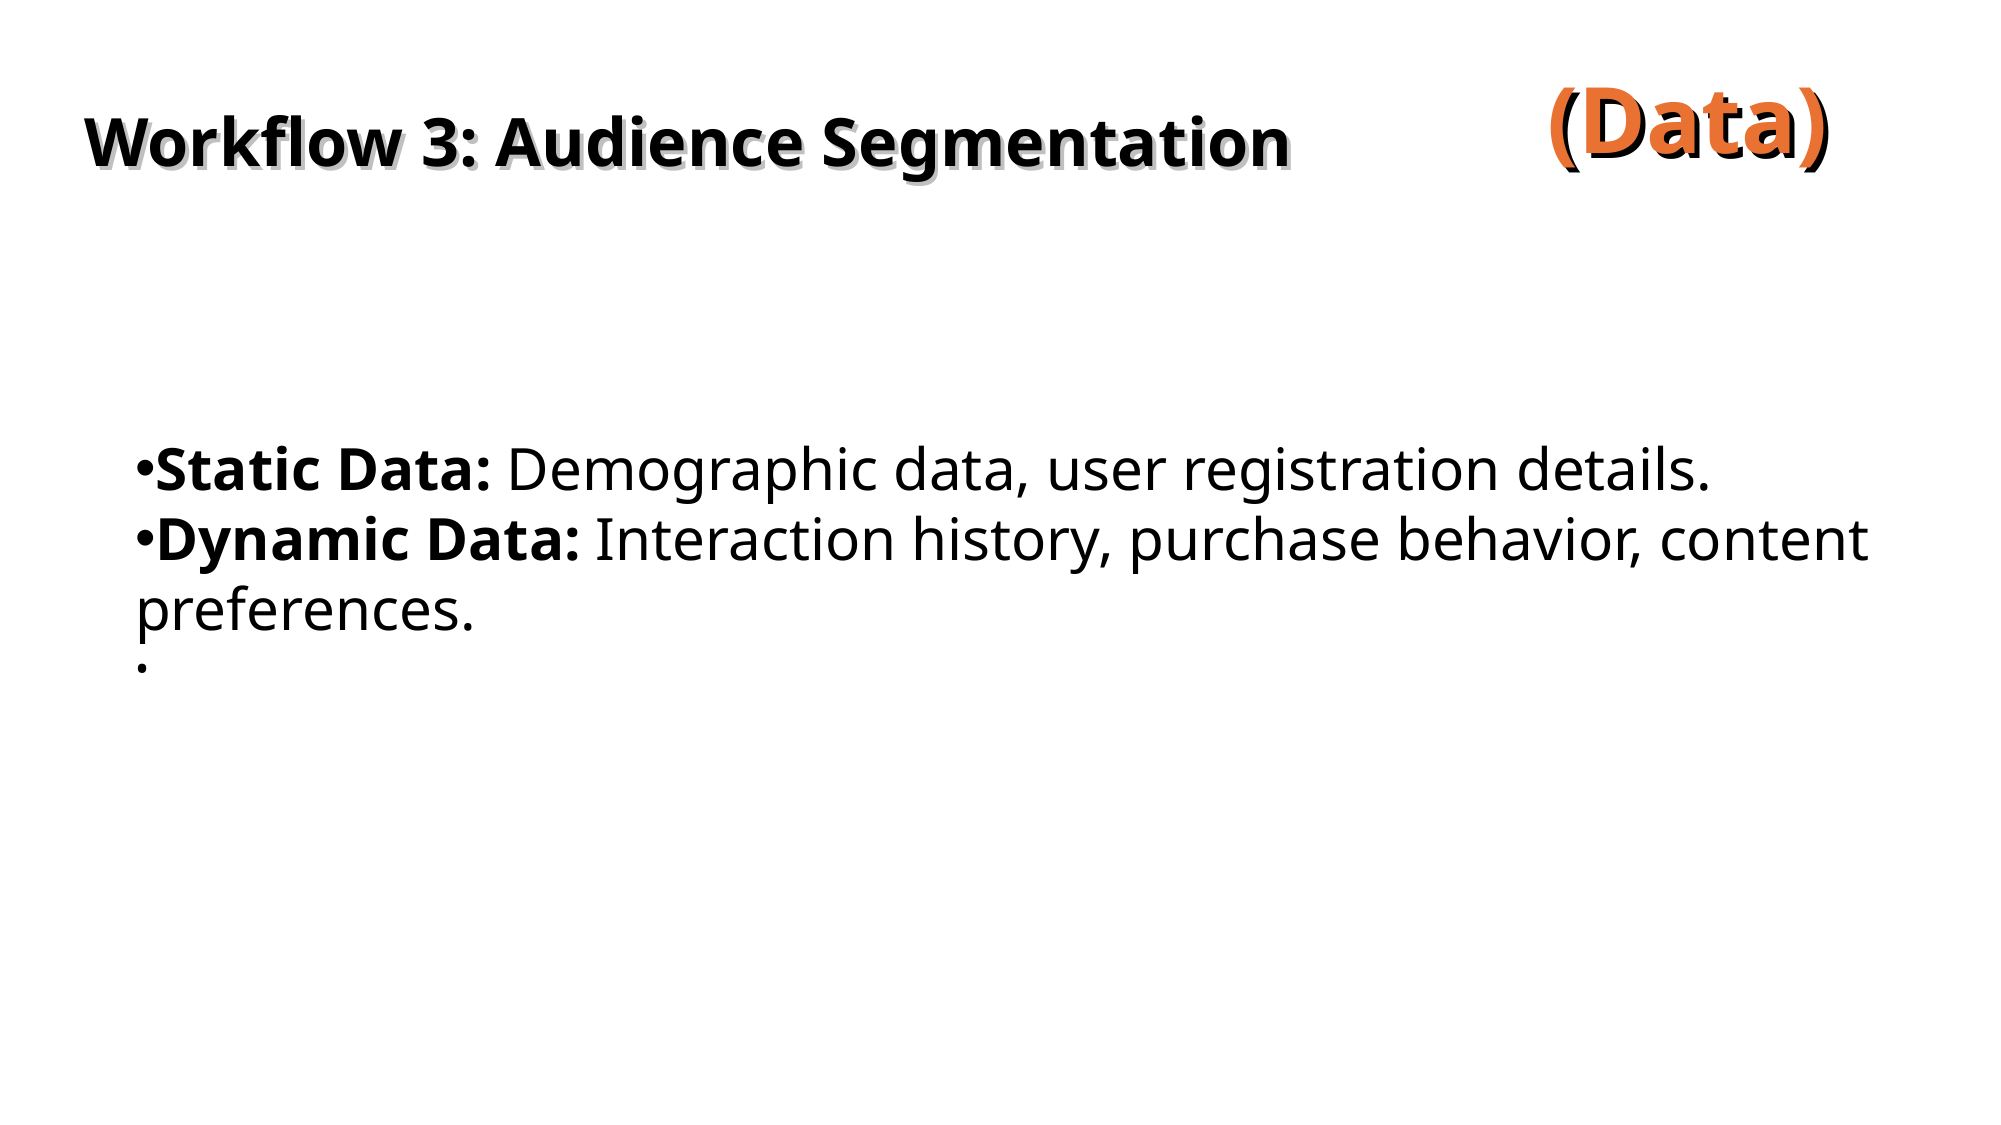

(Data)
Workflow 3: Audience Segmentation
Static Data: Demographic data, user registration details.
Dynamic Data: Interaction history, purchase behavior, content preferences.